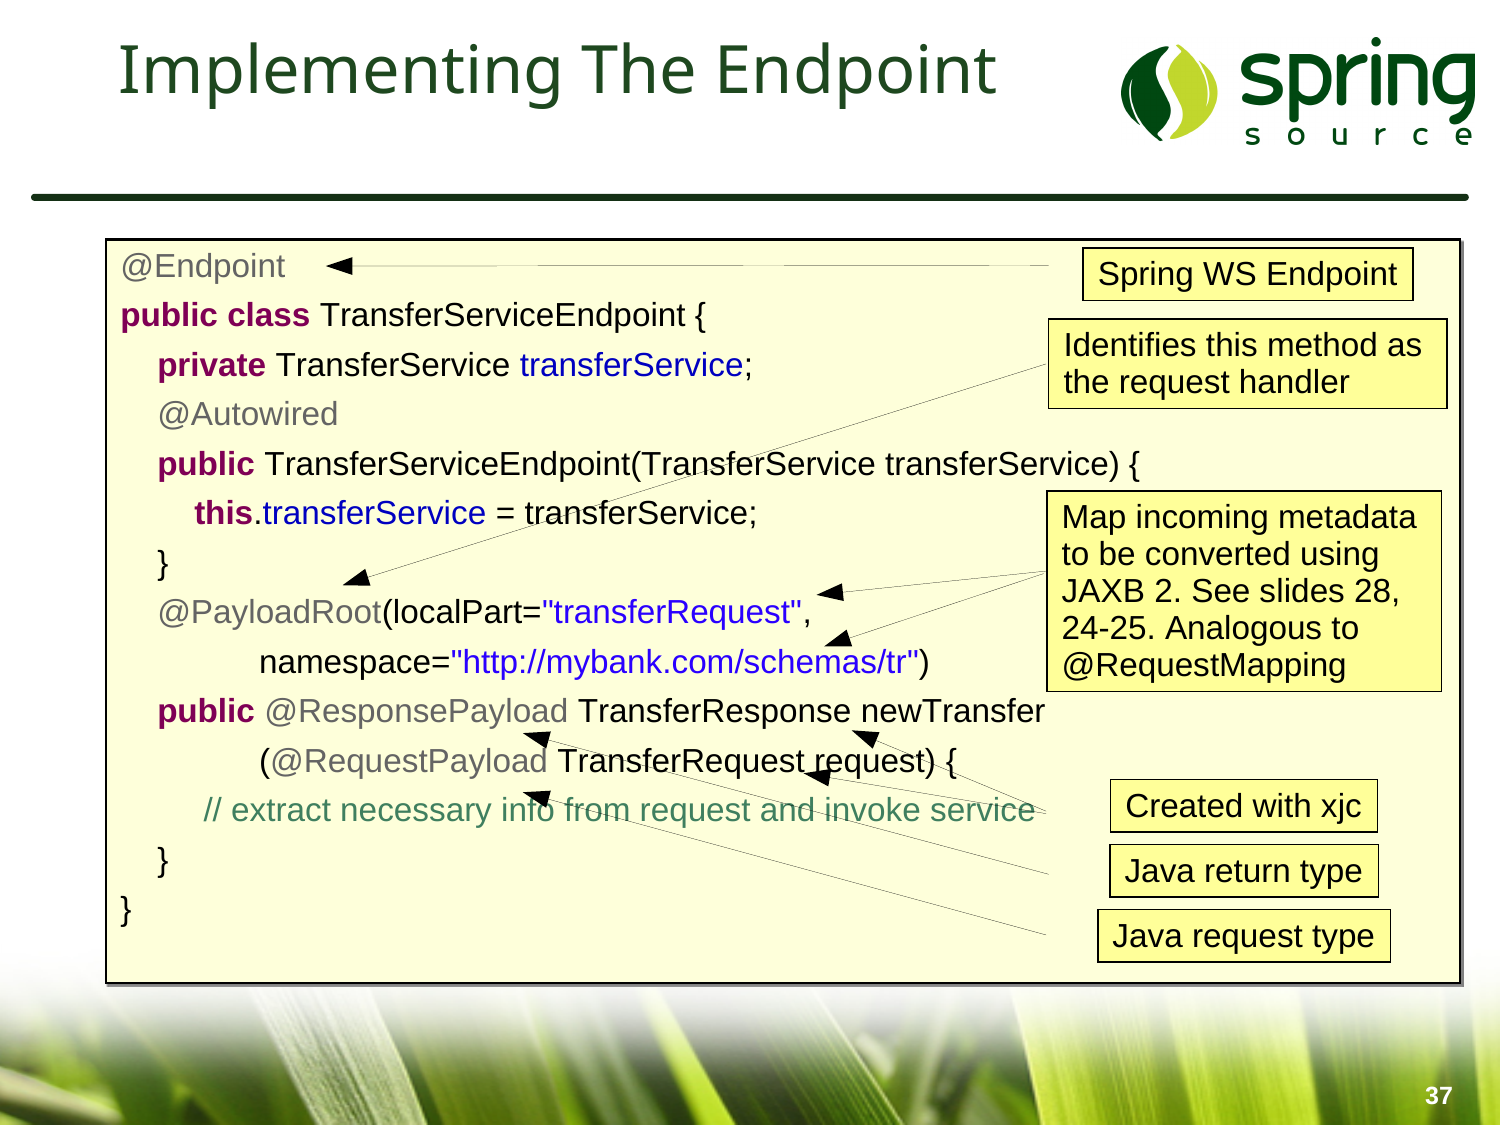

Implementing The Endpoint
# @Endpoint
public class TransferServiceEndpoint {
 private TransferService transferService;
 @Autowired
 public TransferServiceEndpoint(TransferService transferService) {
 this.transferService = transferService;
 }
 @PayloadRoot(localPart="transferRequest",
 namespace="http://mybank.com/schemas/tr")
 public @ResponsePayload TransferResponse newTransfer
 (@RequestPayload TransferRequest request) {
 // extract necessary info from request and invoke service
 }
}
Spring WS Endpoint
Identifies this method as
the request handler
Map incoming metadata
to be converted using
JAXB 2. See slides 28,
24-25. Analogous to
@RequestMapping
Created with xjc
Java return type
Java request type